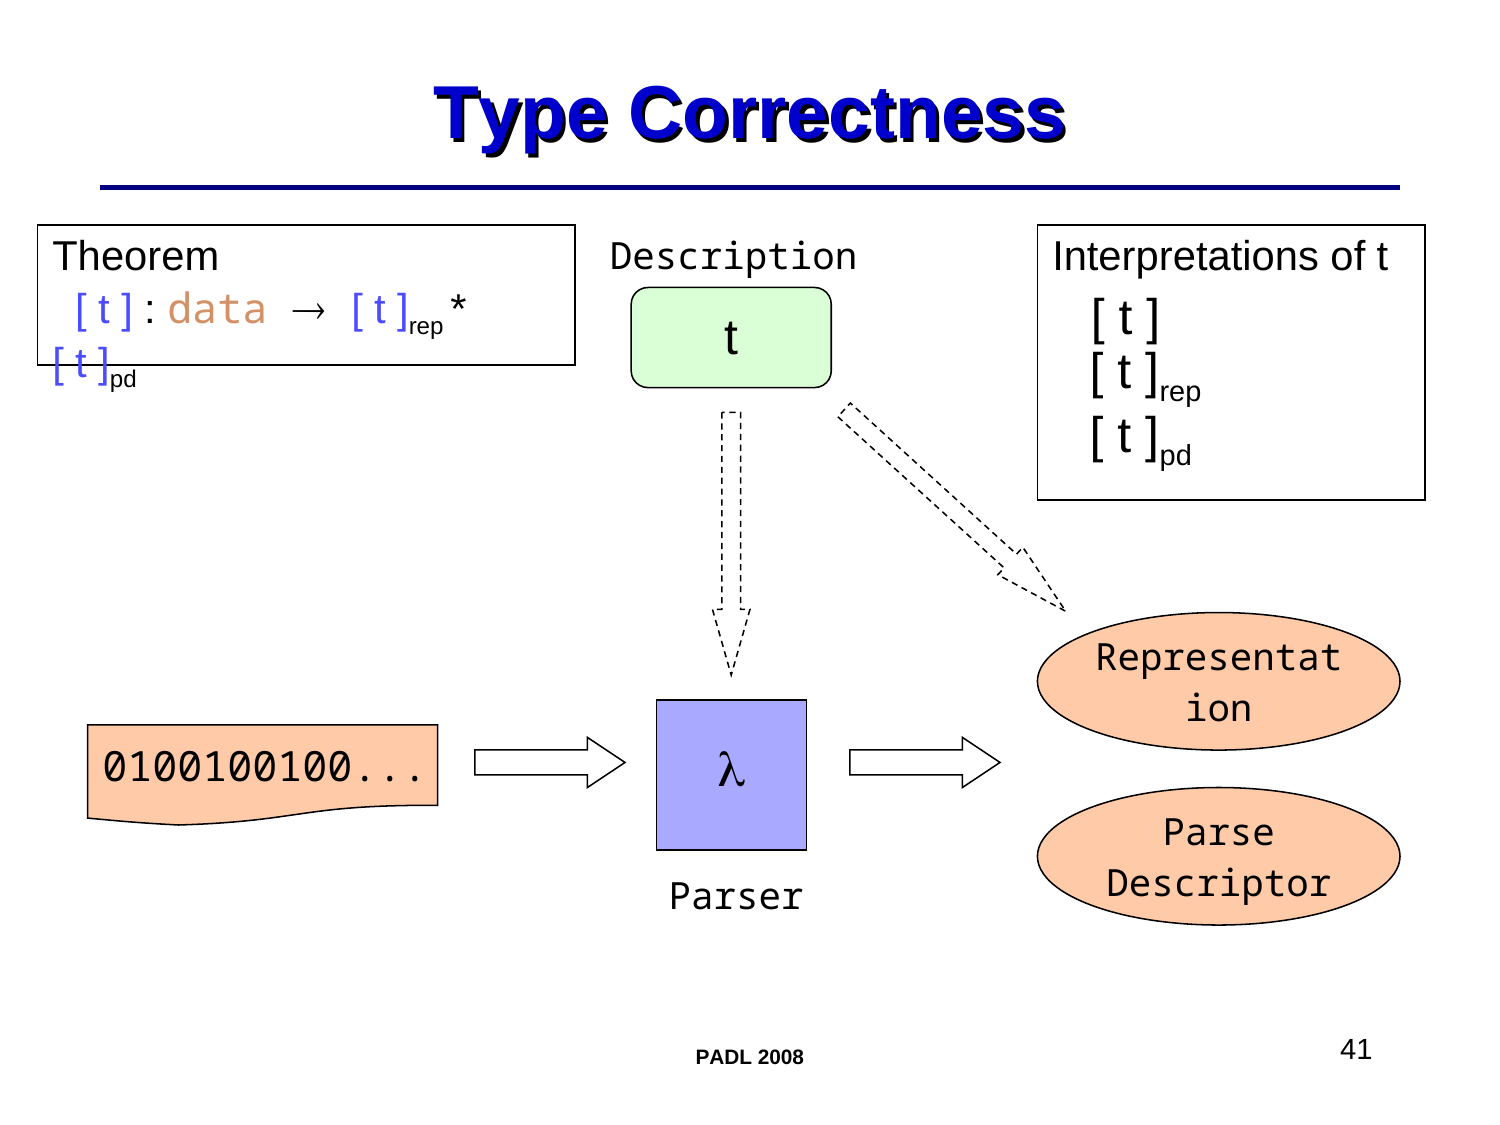

# Type Correctness
Description
Theorem
 [ t ] : data  [ t ]rep * [ t ]pd
Interpretations of t
[ t ]
t
[ t ]rep
[ t ]pd
Representation

0100100100...
Parse Descriptor
Parser
41